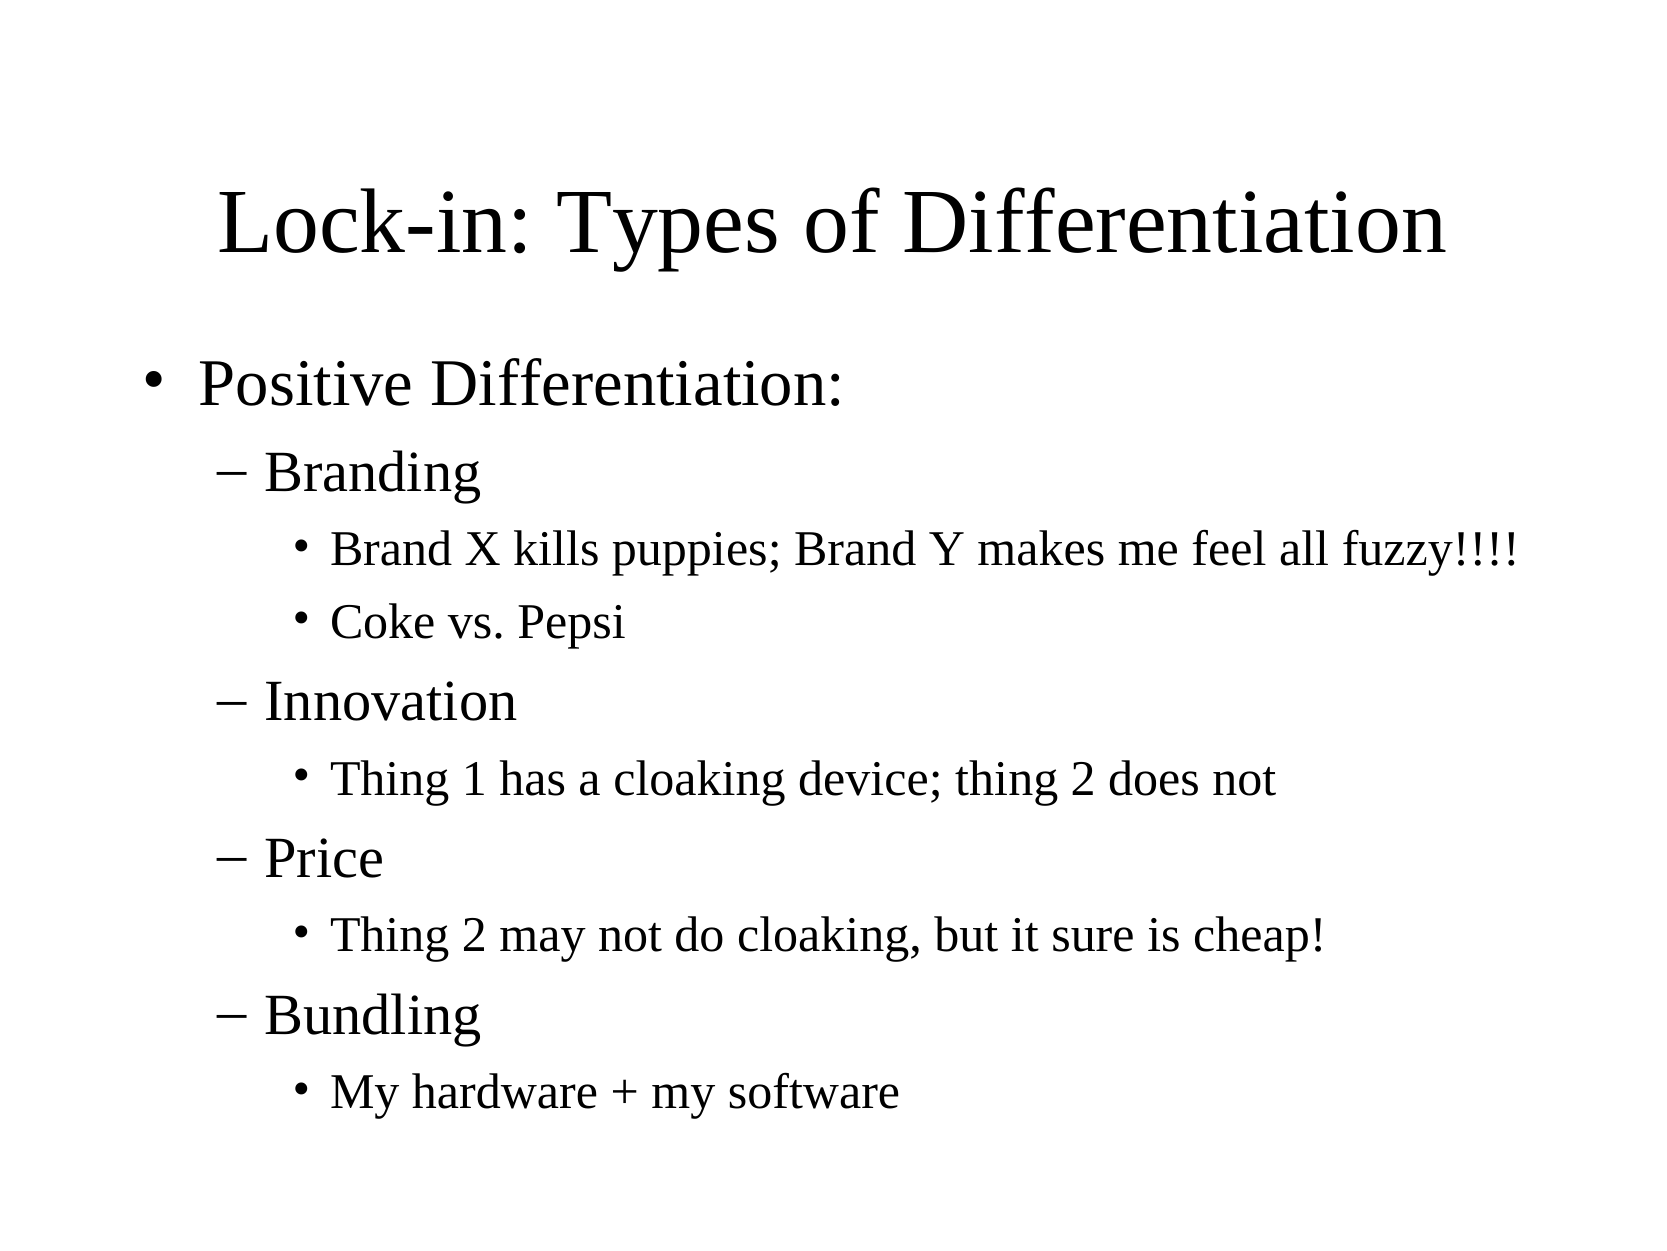

# Lock-in: Types of Differentiation
Positive Differentiation:
Branding
Brand X kills puppies; Brand Y makes me feel all fuzzy!!!!
Coke vs. Pepsi
Innovation
Thing 1 has a cloaking device; thing 2 does not
Price
Thing 2 may not do cloaking, but it sure is cheap!
Bundling
My hardware + my software